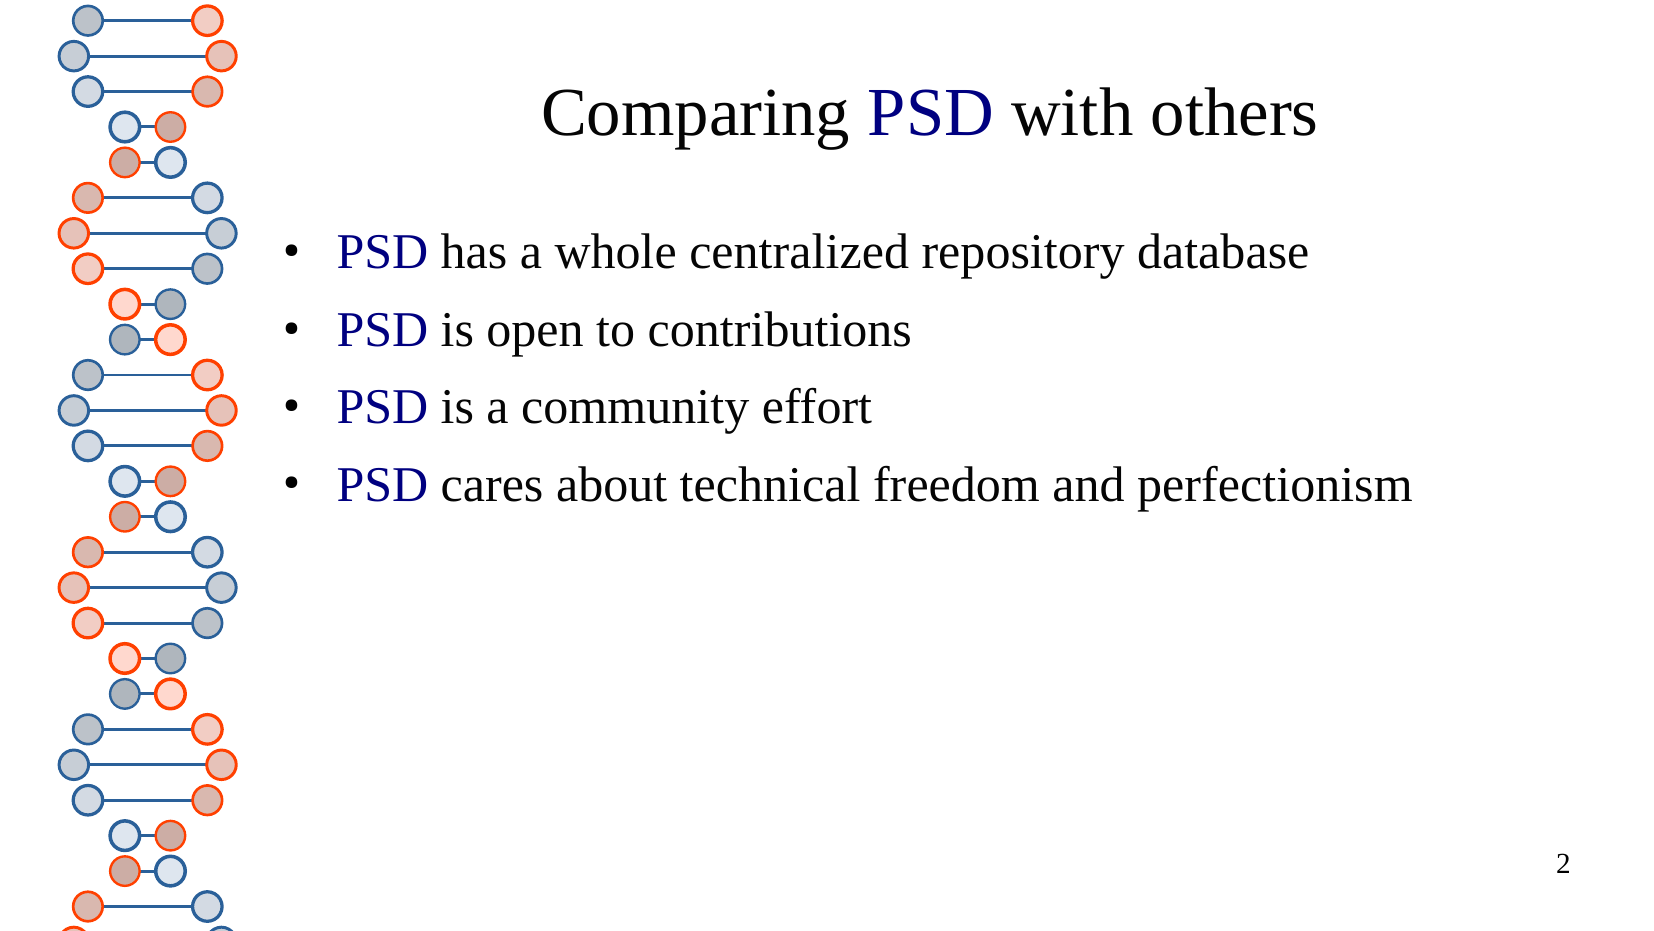

# Comparing PSD with others
PSD has a whole centralized repository database
PSD is open to contributions
PSD is a community effort
PSD cares about technical freedom and perfectionism
2